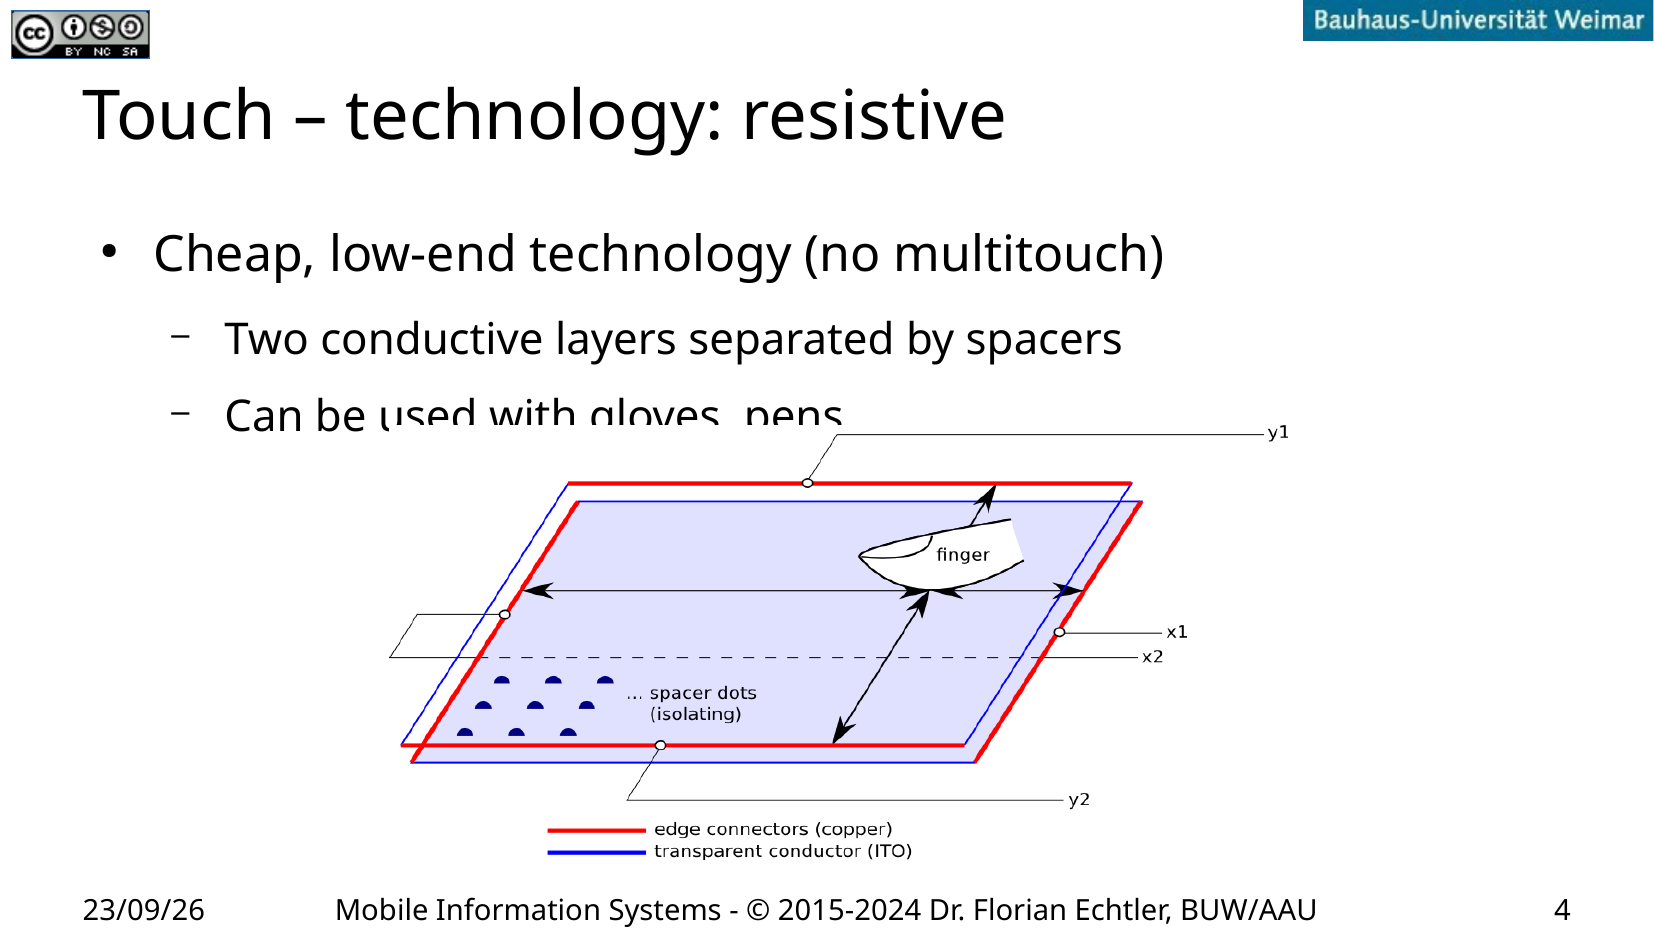

# Touch – technology: resistive
Cheap, low-end technology (no multitouch)
Two conductive layers separated by spacers
Can be used with gloves, pens, …
Mobile Information Systems - © 2015-2024 Dr. Florian Echtler, BUW/AAU
4